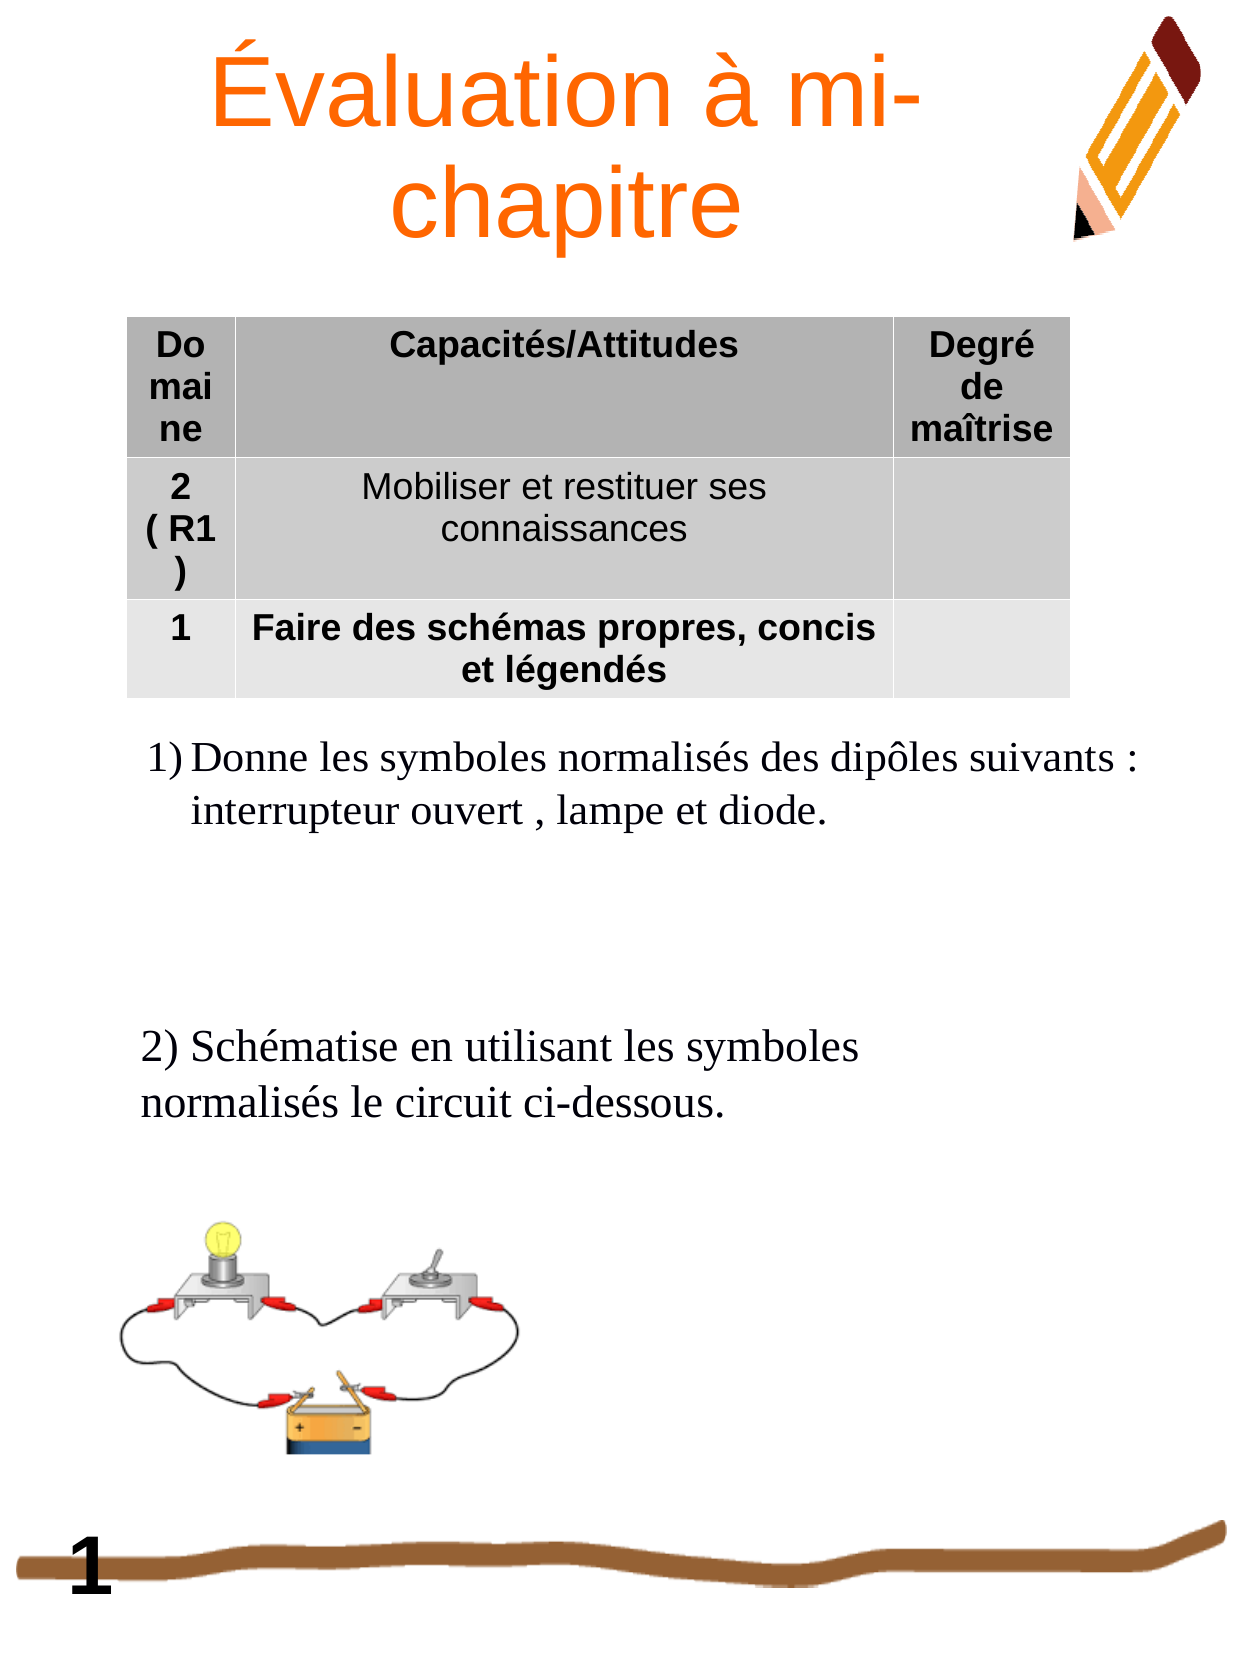

# Évaluation à mi-chapitre
| Domaine | Capacités/Attitudes | Degré de maîtrise |
| --- | --- | --- |
| 2 ( R1) | Mobiliser et restituer ses connaissances | |
| 1 | Faire des schémas propres, concis et légendés | |
1